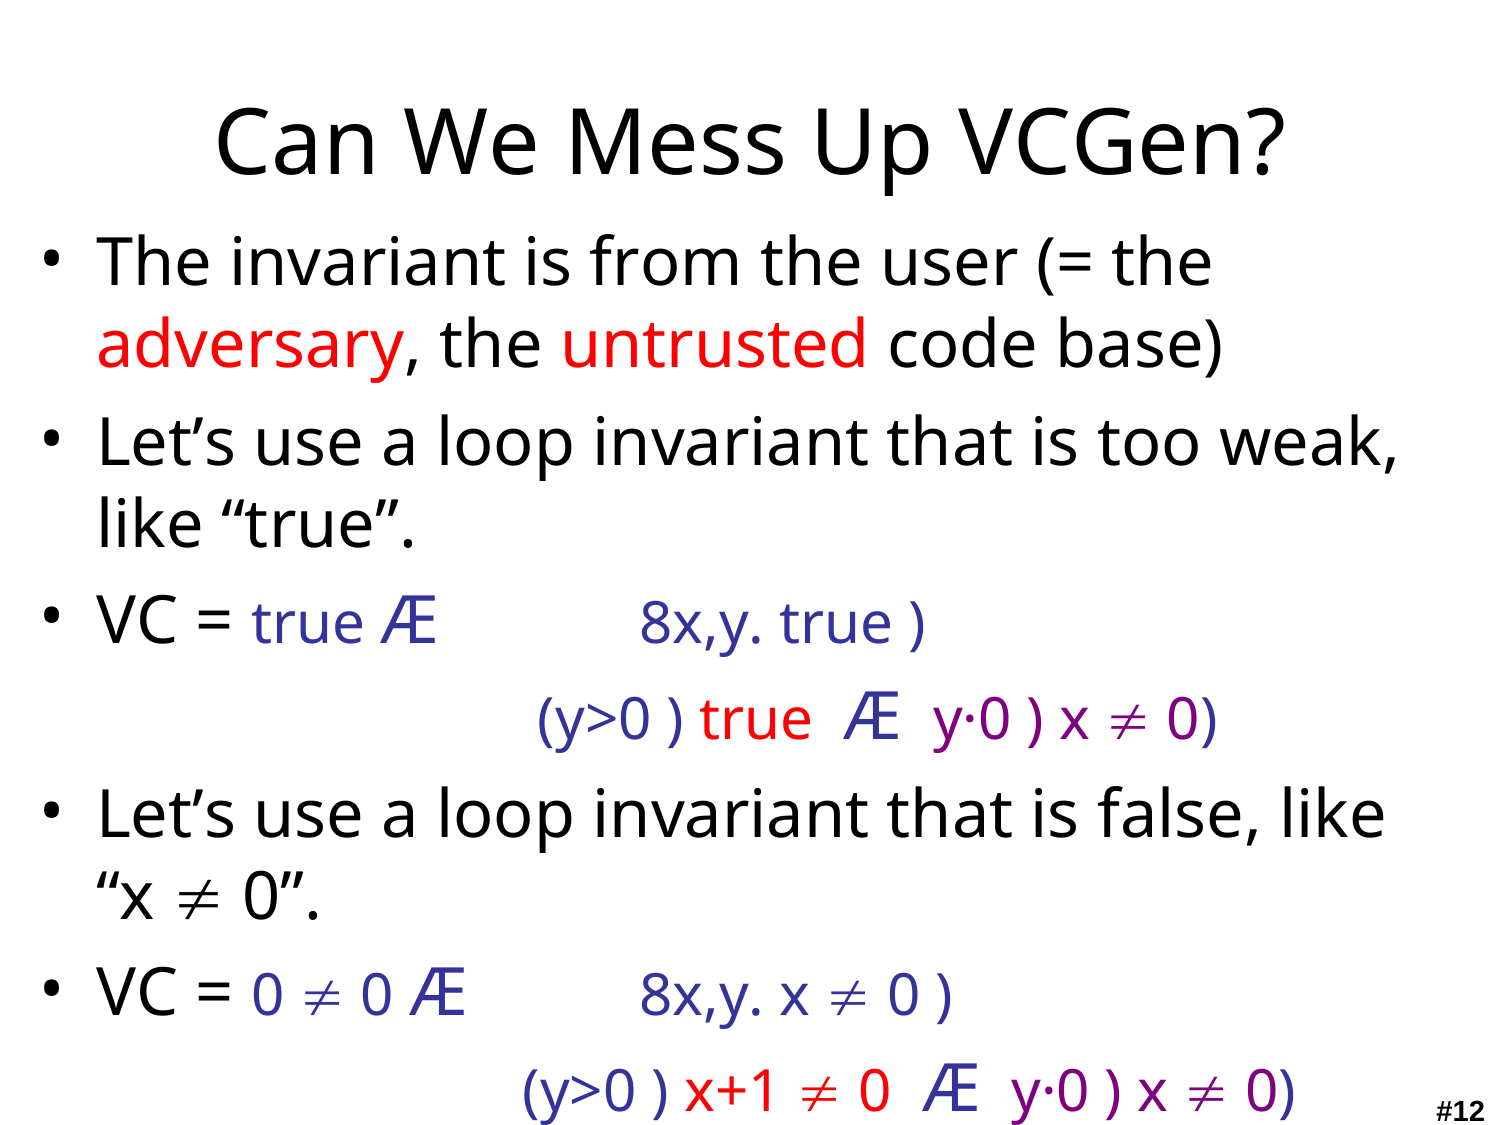

# Can We Mess Up VCGen?
The invariant is from the user (= the adversary, the untrusted code base)
Let’s use a loop invariant that is too weak, like “true”.
VC = true Æ		8x,y. true )
			 (y>0 ) true Æ y·0 ) x  0)
Let’s use a loop invariant that is false, like “x  0”.
VC = 0  0 Æ		8x,y. x  0 )
			 (y>0 ) x+1  0 Æ y·0 ) x  0)
12